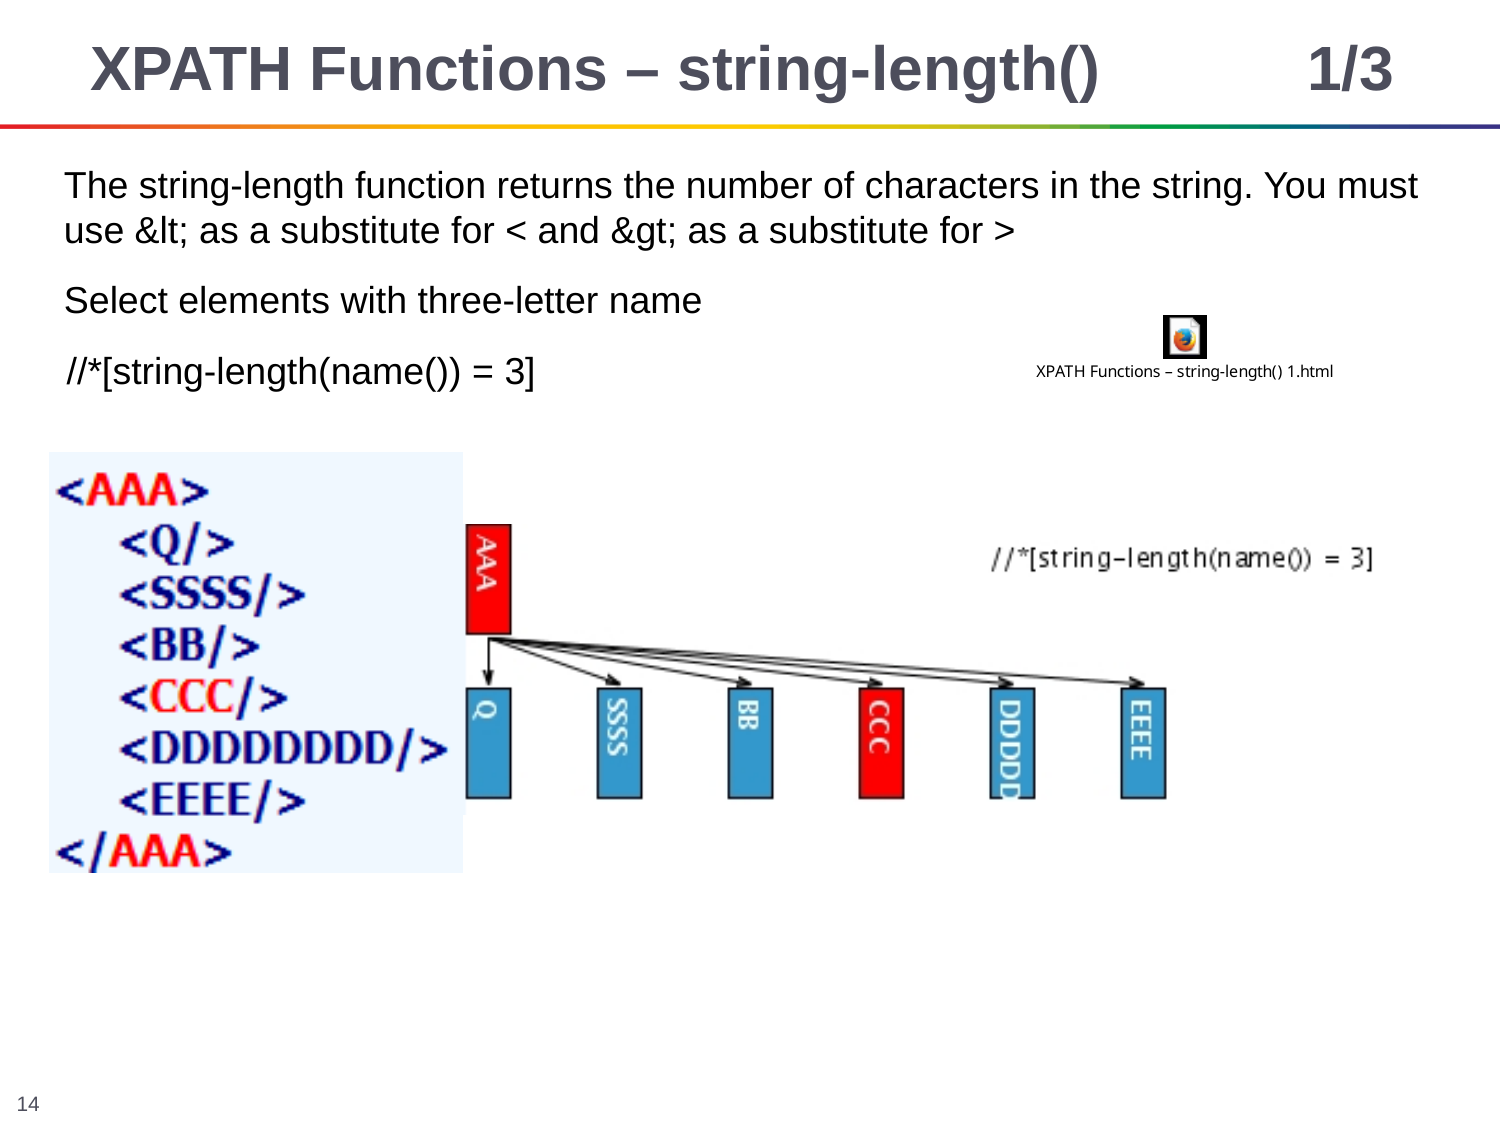

# XPATH Functions – string-length() 1/3
The string-length function returns the number of characters in the string. You must use &lt; as a substitute for < and &gt; as a substitute for >
Select elements with three-letter name
//*[string-length(name()) = 3]